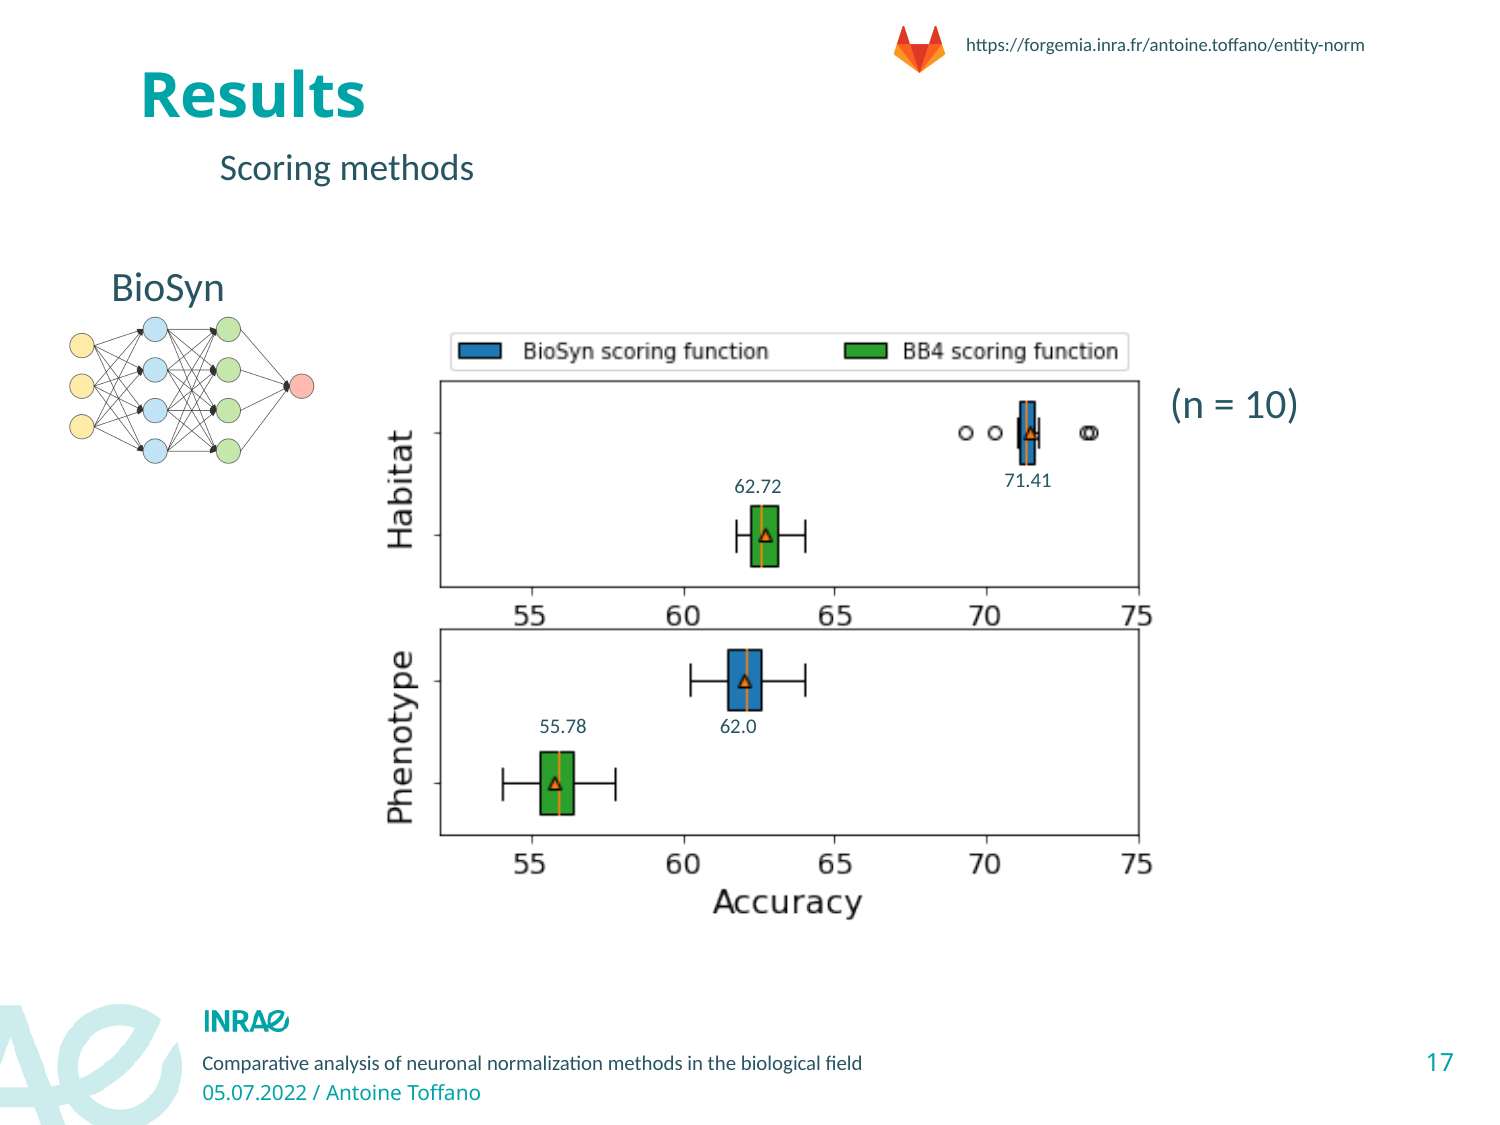

Results
https://forgemia.inra.fr/antoine.toffano/entity-norm
Scoring methods
BioSyn
(n = 10)
71.41
62.72
55.78
62.0